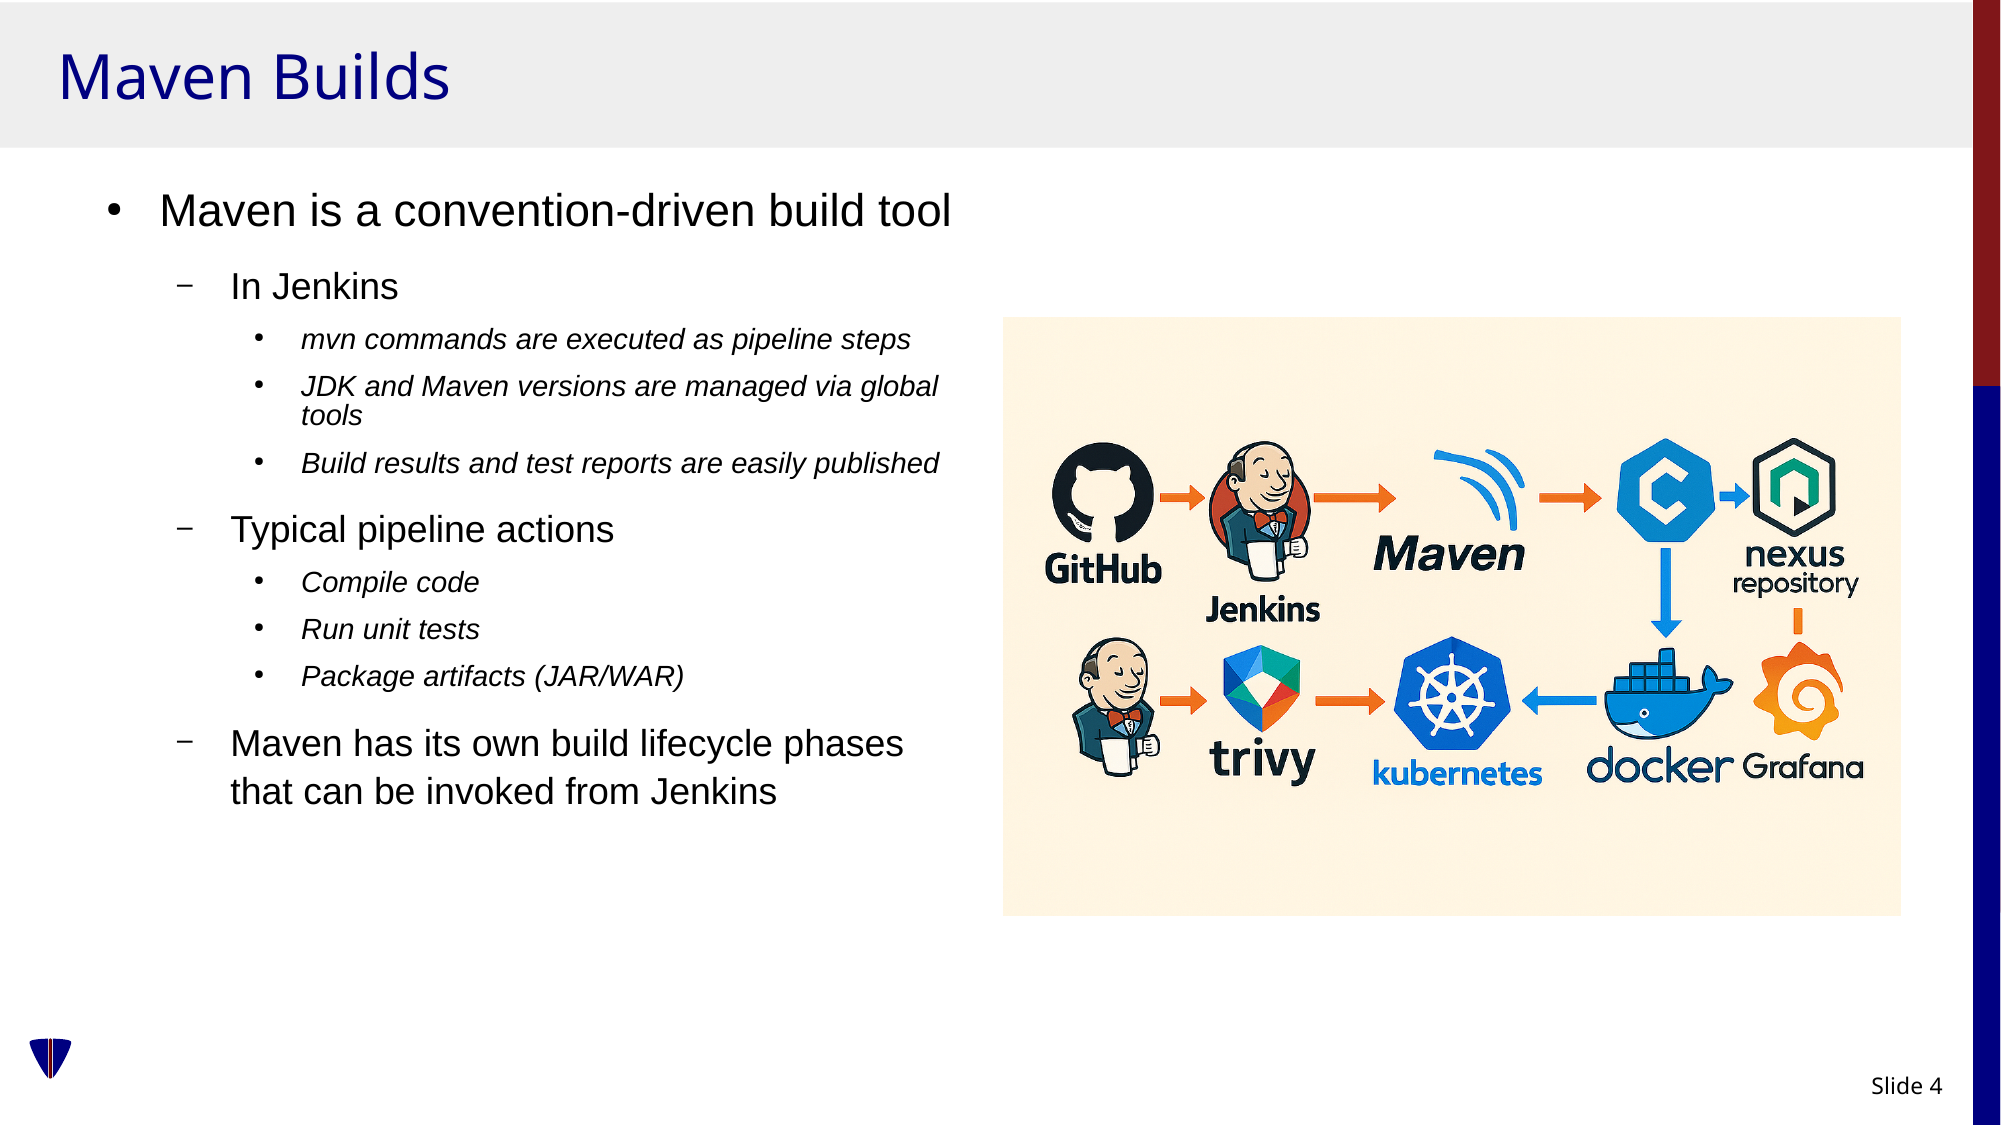

# Maven Builds
Maven is a convention-driven build tool
In Jenkins
mvn commands are executed as pipeline steps
JDK and Maven versions are managed via global tools
Build results and test reports are easily published
Typical pipeline actions
Compile code
Run unit tests
Package artifacts (JAR/WAR)
Maven has its own build lifecycle phases that can be invoked from Jenkins